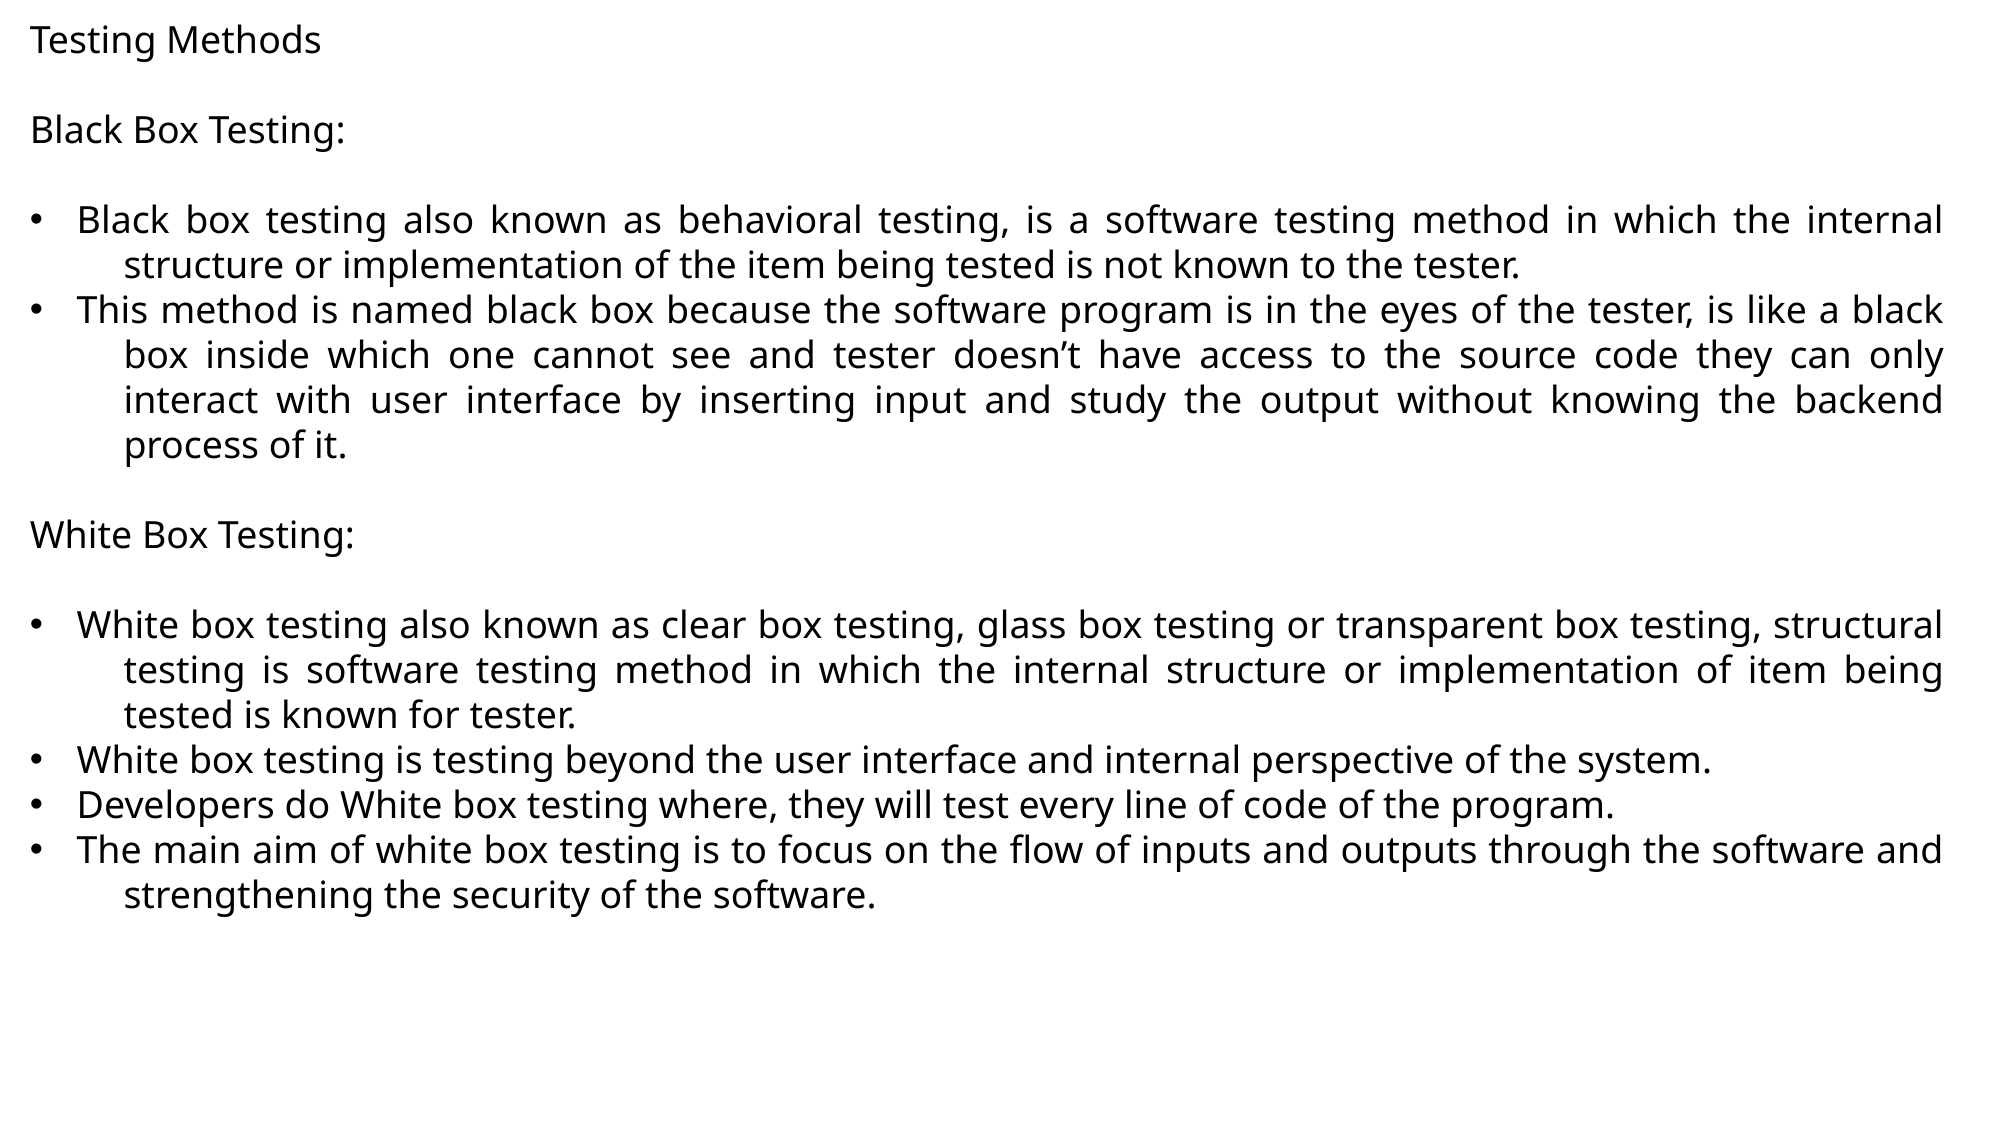

Testing Methods
Black Box Testing:
Black box testing also known as behavioral testing, is a software testing method in which the internal structure or implementation of the item being tested is not known to the tester.
This method is named black box because the software program is in the eyes of the tester, is like a black box inside which one cannot see and tester doesn’t have access to the source code they can only interact with user interface by inserting input and study the output without knowing the backend process of it.
White Box Testing:
White box testing also known as clear box testing, glass box testing or transparent box testing, structural testing is software testing method in which the internal structure or implementation of item being tested is known for tester.
White box testing is testing beyond the user interface and internal perspective of the system.
Developers do White box testing where, they will test every line of code of the program.
The main aim of white box testing is to focus on the flow of inputs and outputs through the software and strengthening the security of the software.